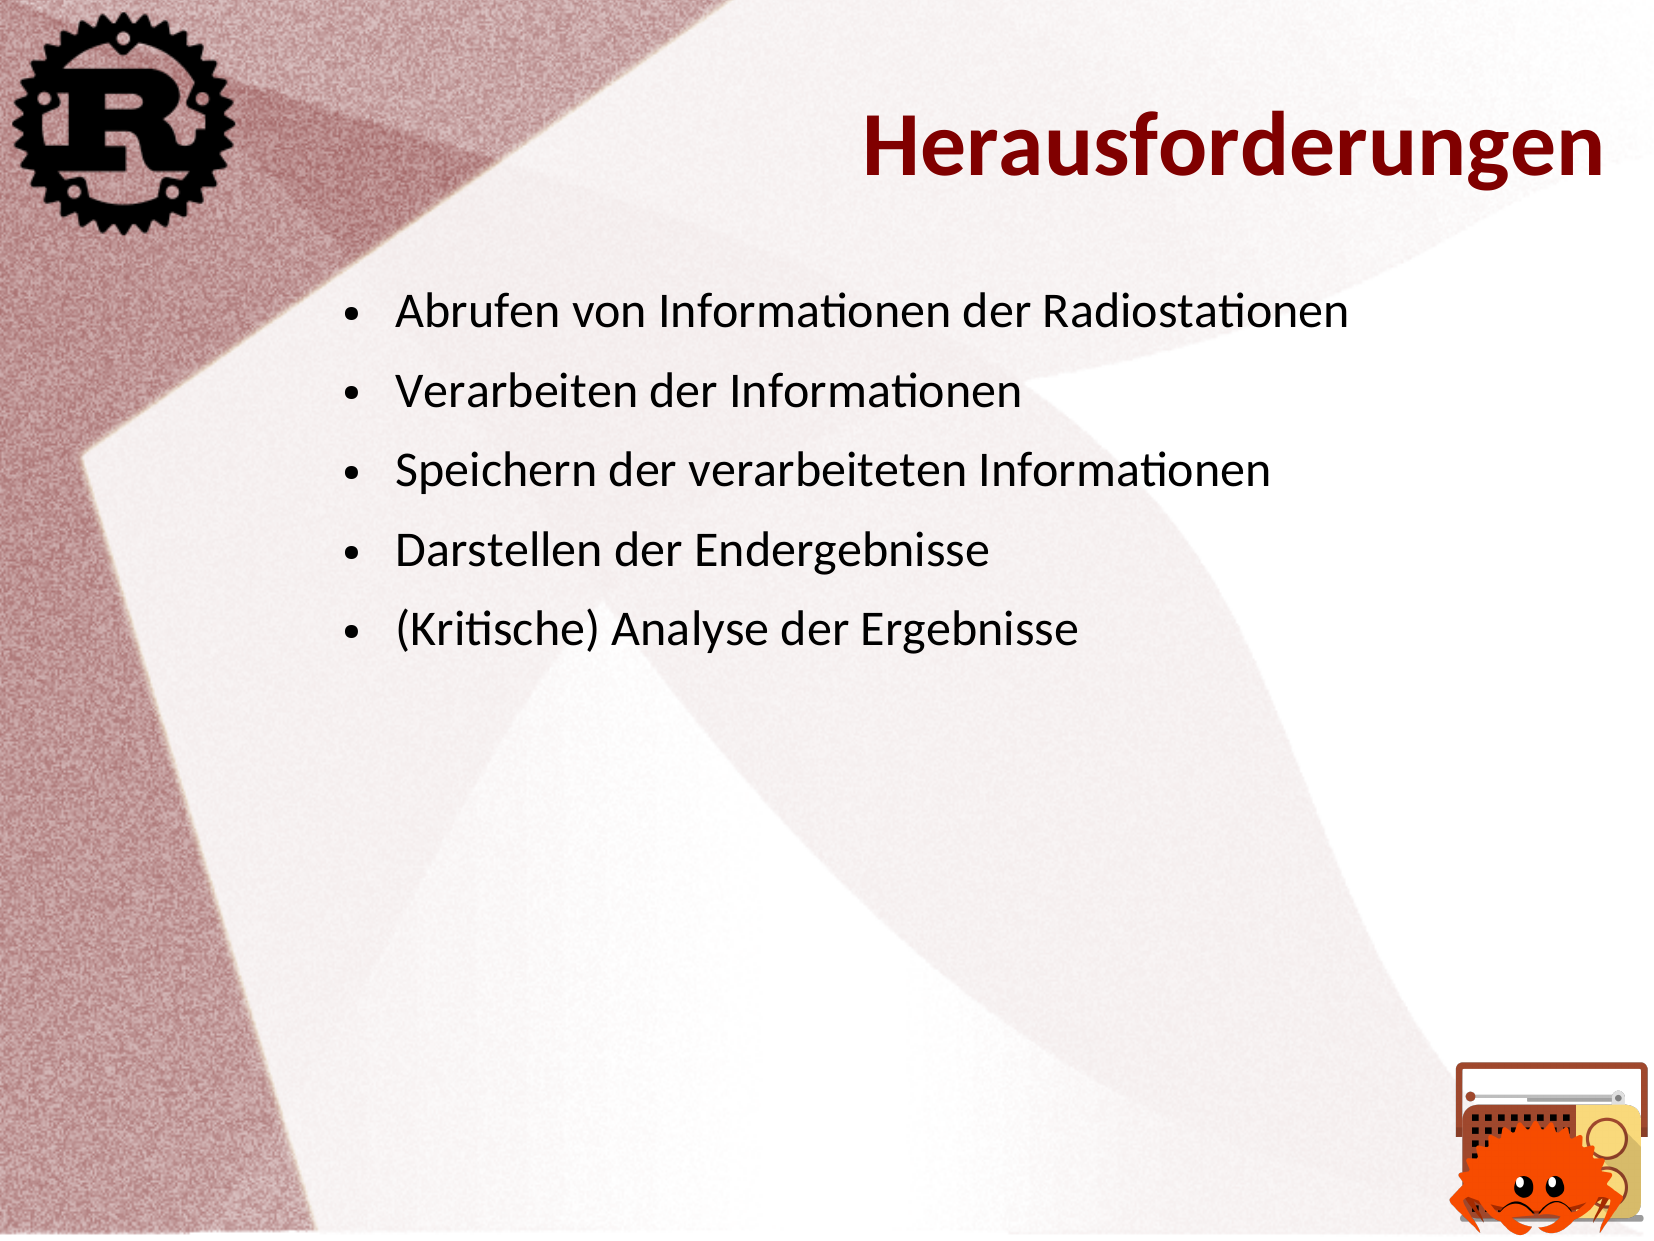

# Herausforderungen
Abrufen von Informationen der Radiostationen
Verarbeiten der Informationen
Speichern der verarbeiteten Informationen
Darstellen der Endergebnisse
(Kritische) Analyse der Ergebnisse